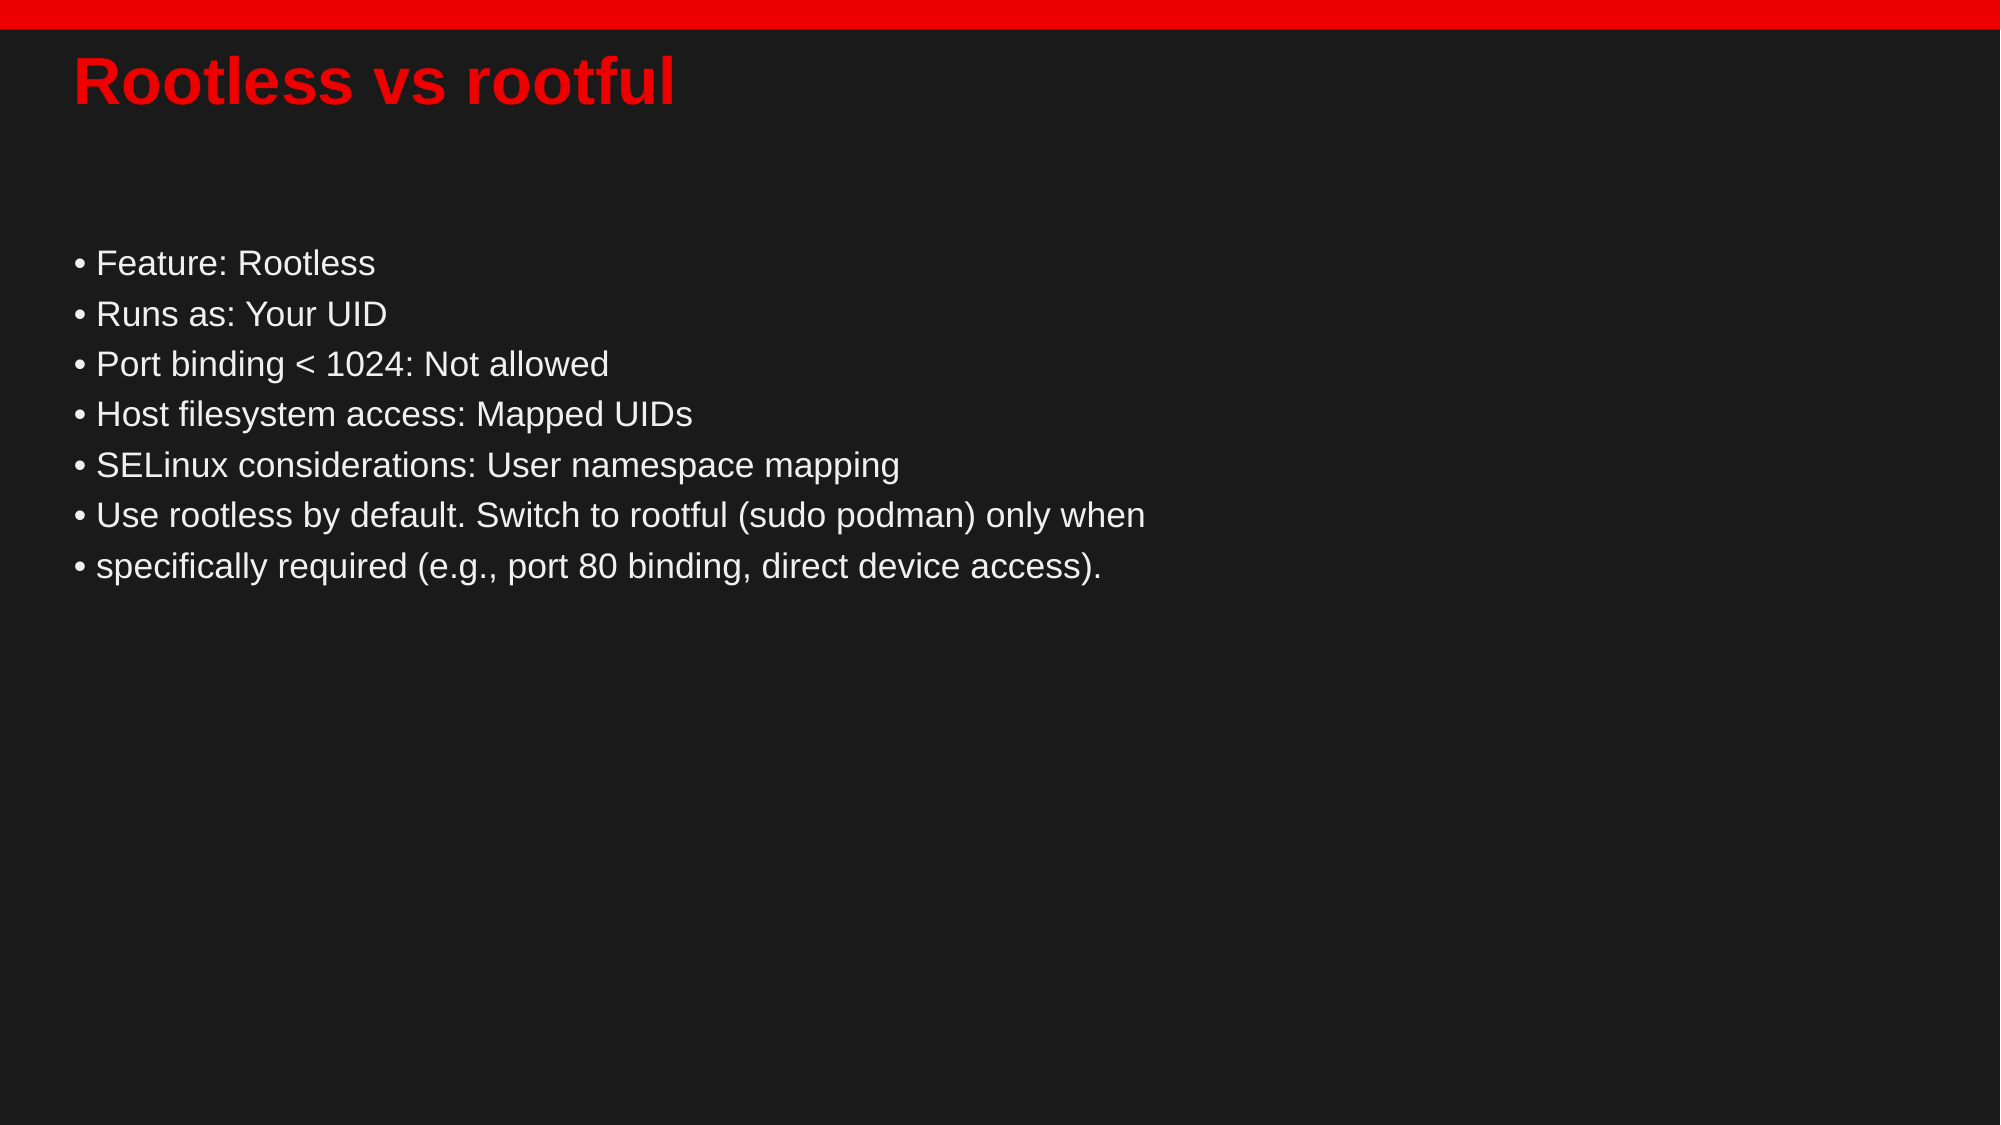

Rootless vs rootful
• Feature: Rootless
• Runs as: Your UID
• Port binding < 1024: Not allowed
• Host filesystem access: Mapped UIDs
• SELinux considerations: User namespace mapping
• Use rootless by default. Switch to rootful (sudo podman) only when
• specifically required (e.g., port 80 binding, direct device access).